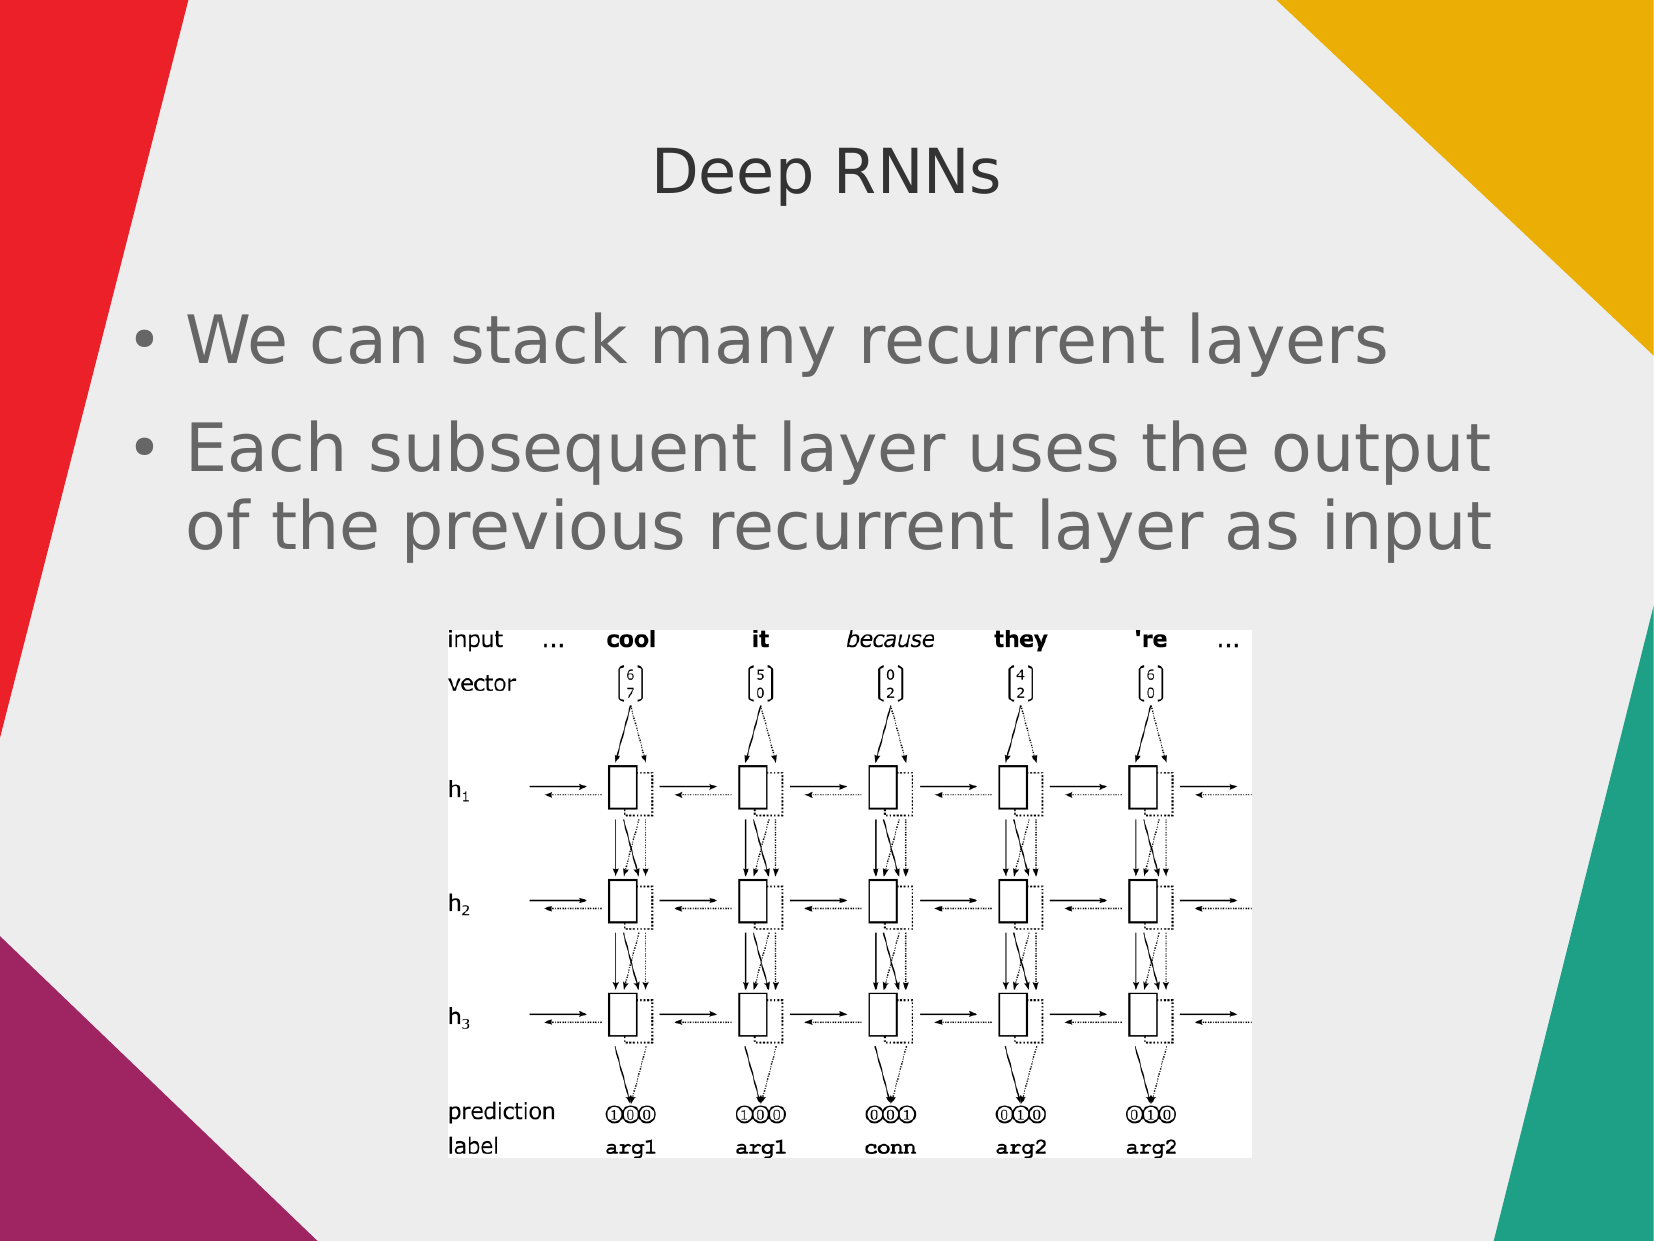

# Deep RNNs
We can stack many recurrent layers
Each subsequent layer uses the output of the previous recurrent layer as input